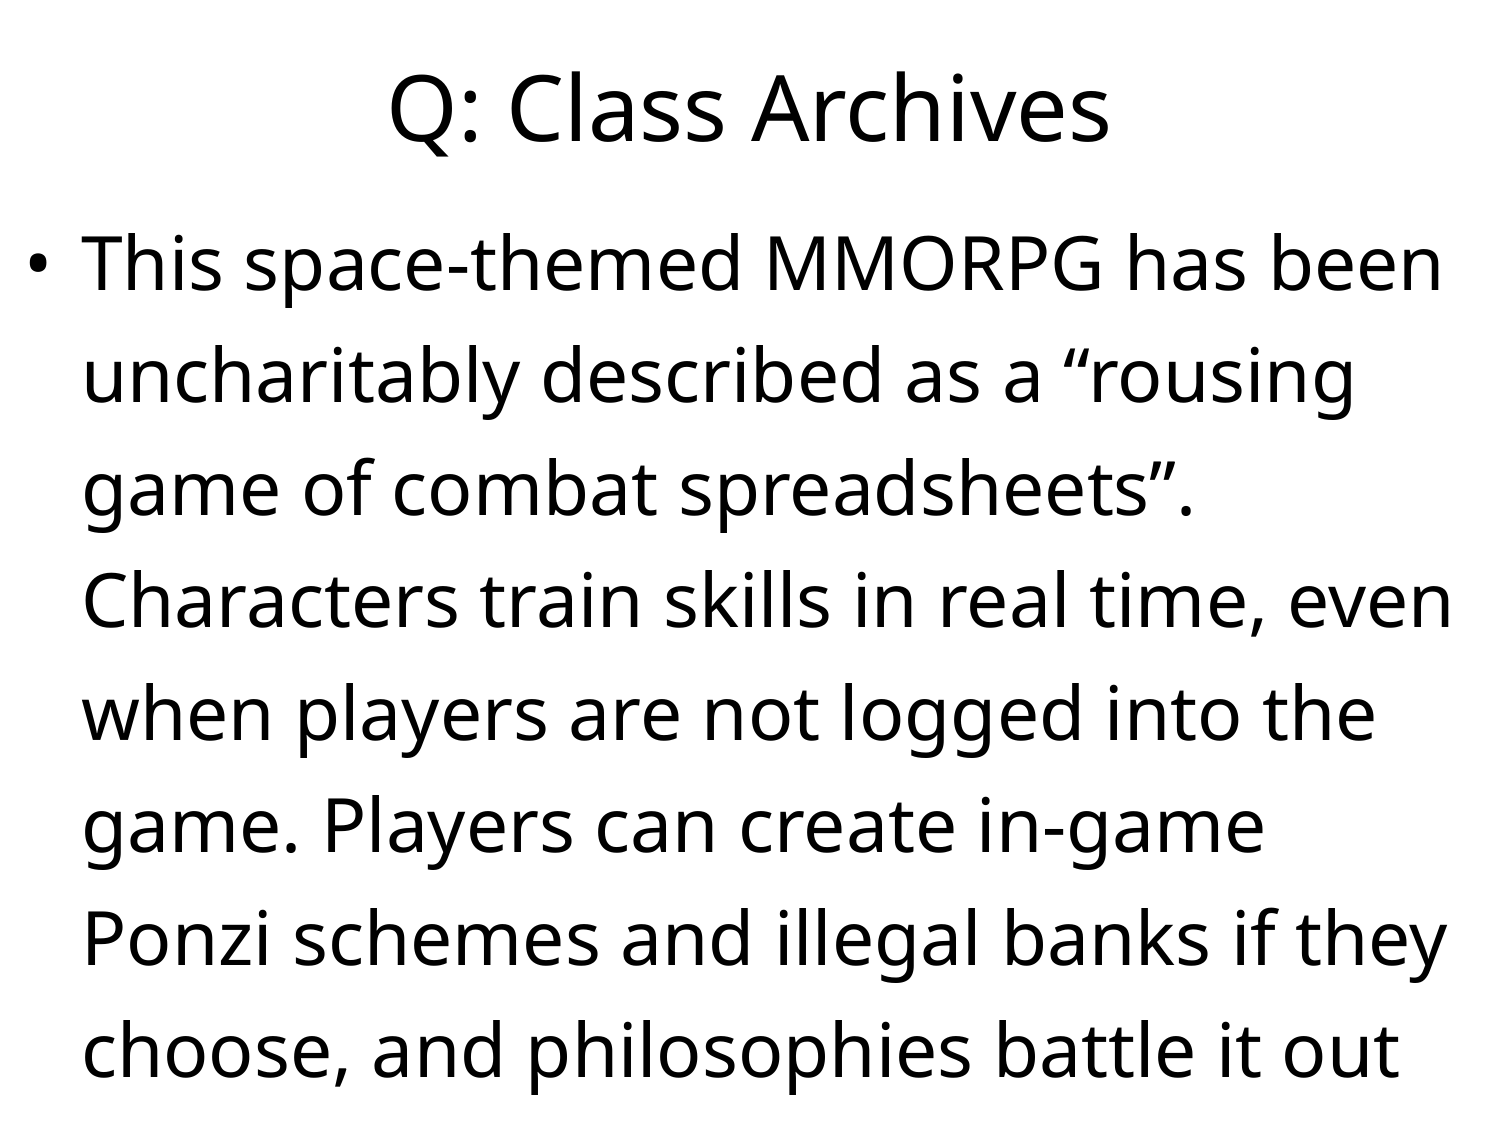

# Q: Class Archives
This space-themed MMORPG has been uncharitably described as a “rousing game of combat spreadsheets”. Characters train skills in real time, even when players are not logged into the game. Players can create in-game Ponzi schemes and illegal banks if they choose, and philosophies battle it out in a microcosm of society.